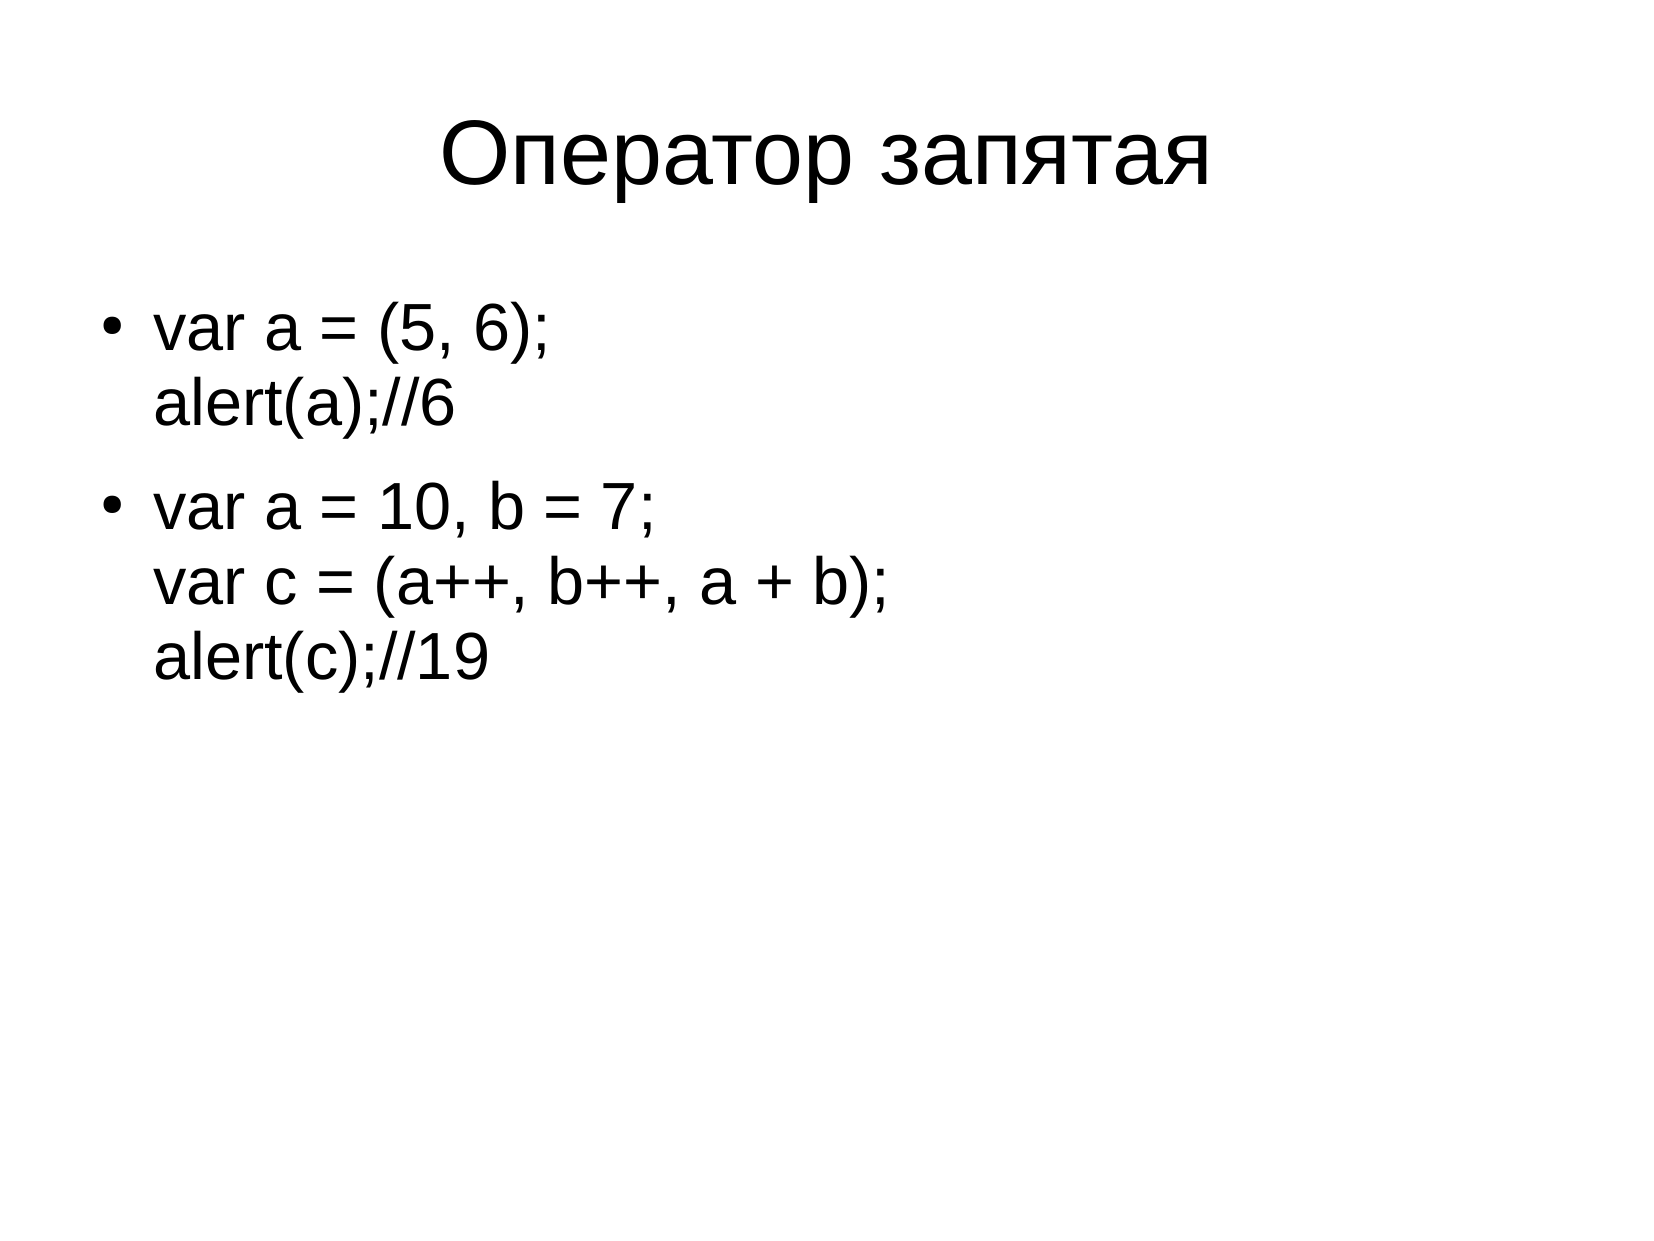

# Оператор запятая
var a = (5, 6);
alert(a);//6
var a = 10, b = 7;
var c = (a++, b++, a + b);
alert(c);//19